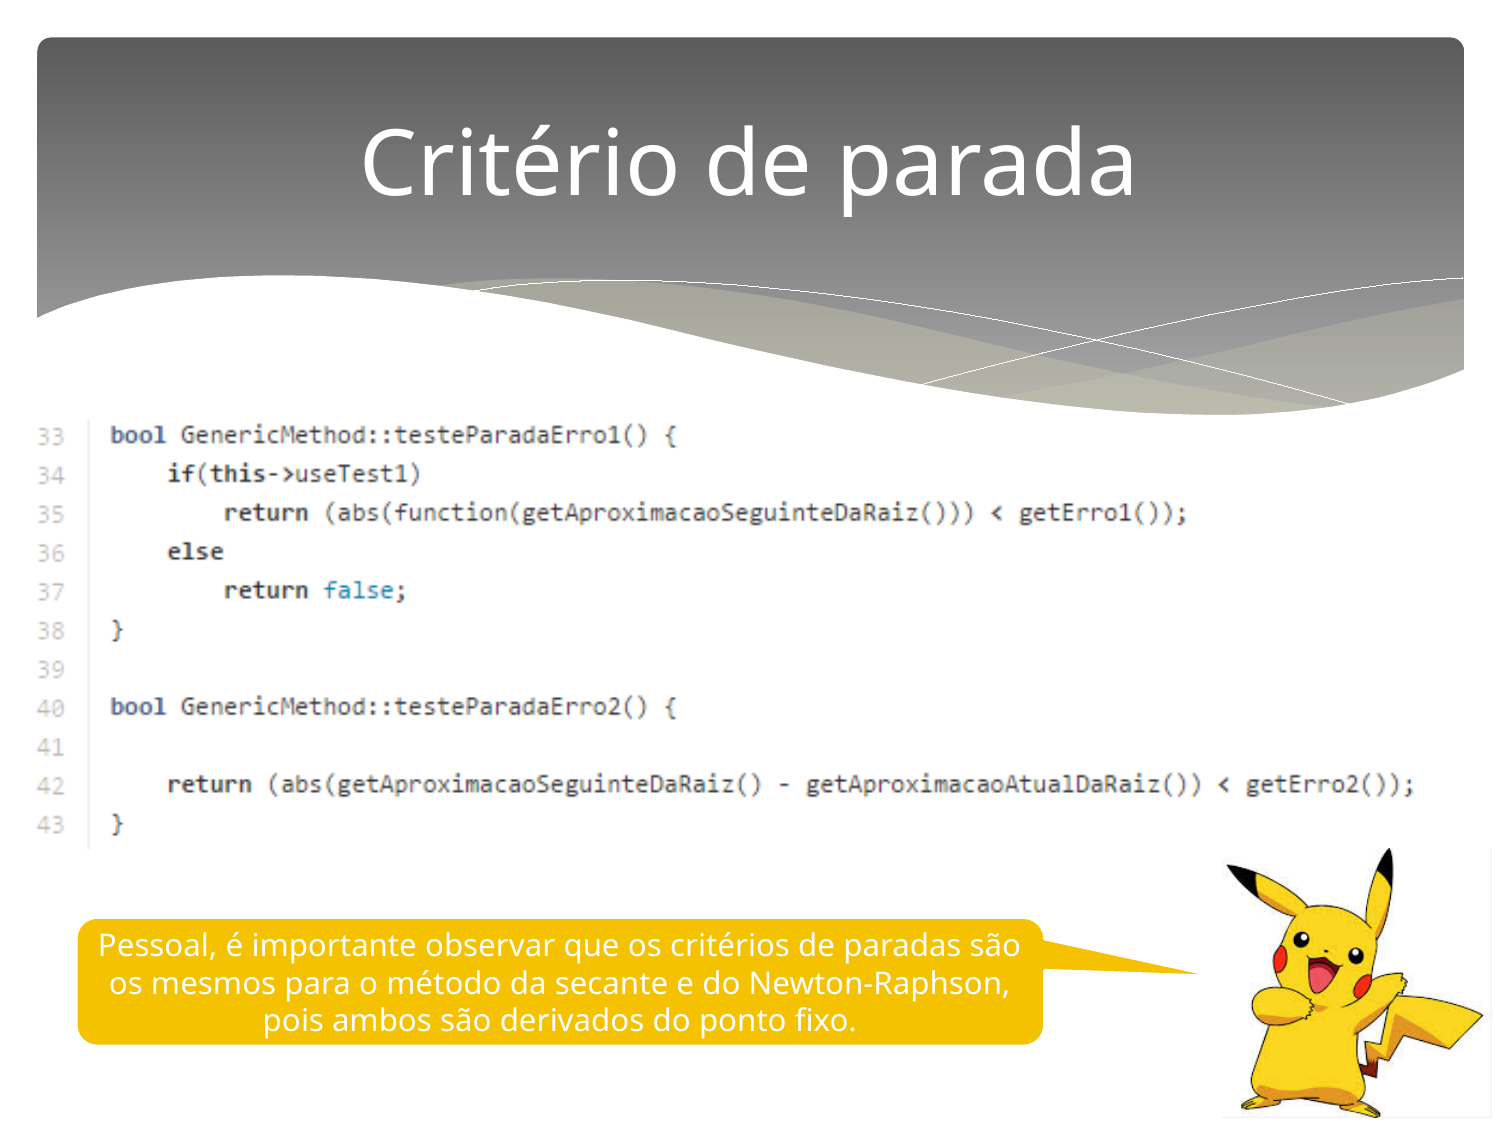

# Critério de parada
Pessoal, é importante observar que os critérios de paradas são os mesmos para o método da secante e do Newton-Raphson, pois ambos são derivados do ponto fixo.